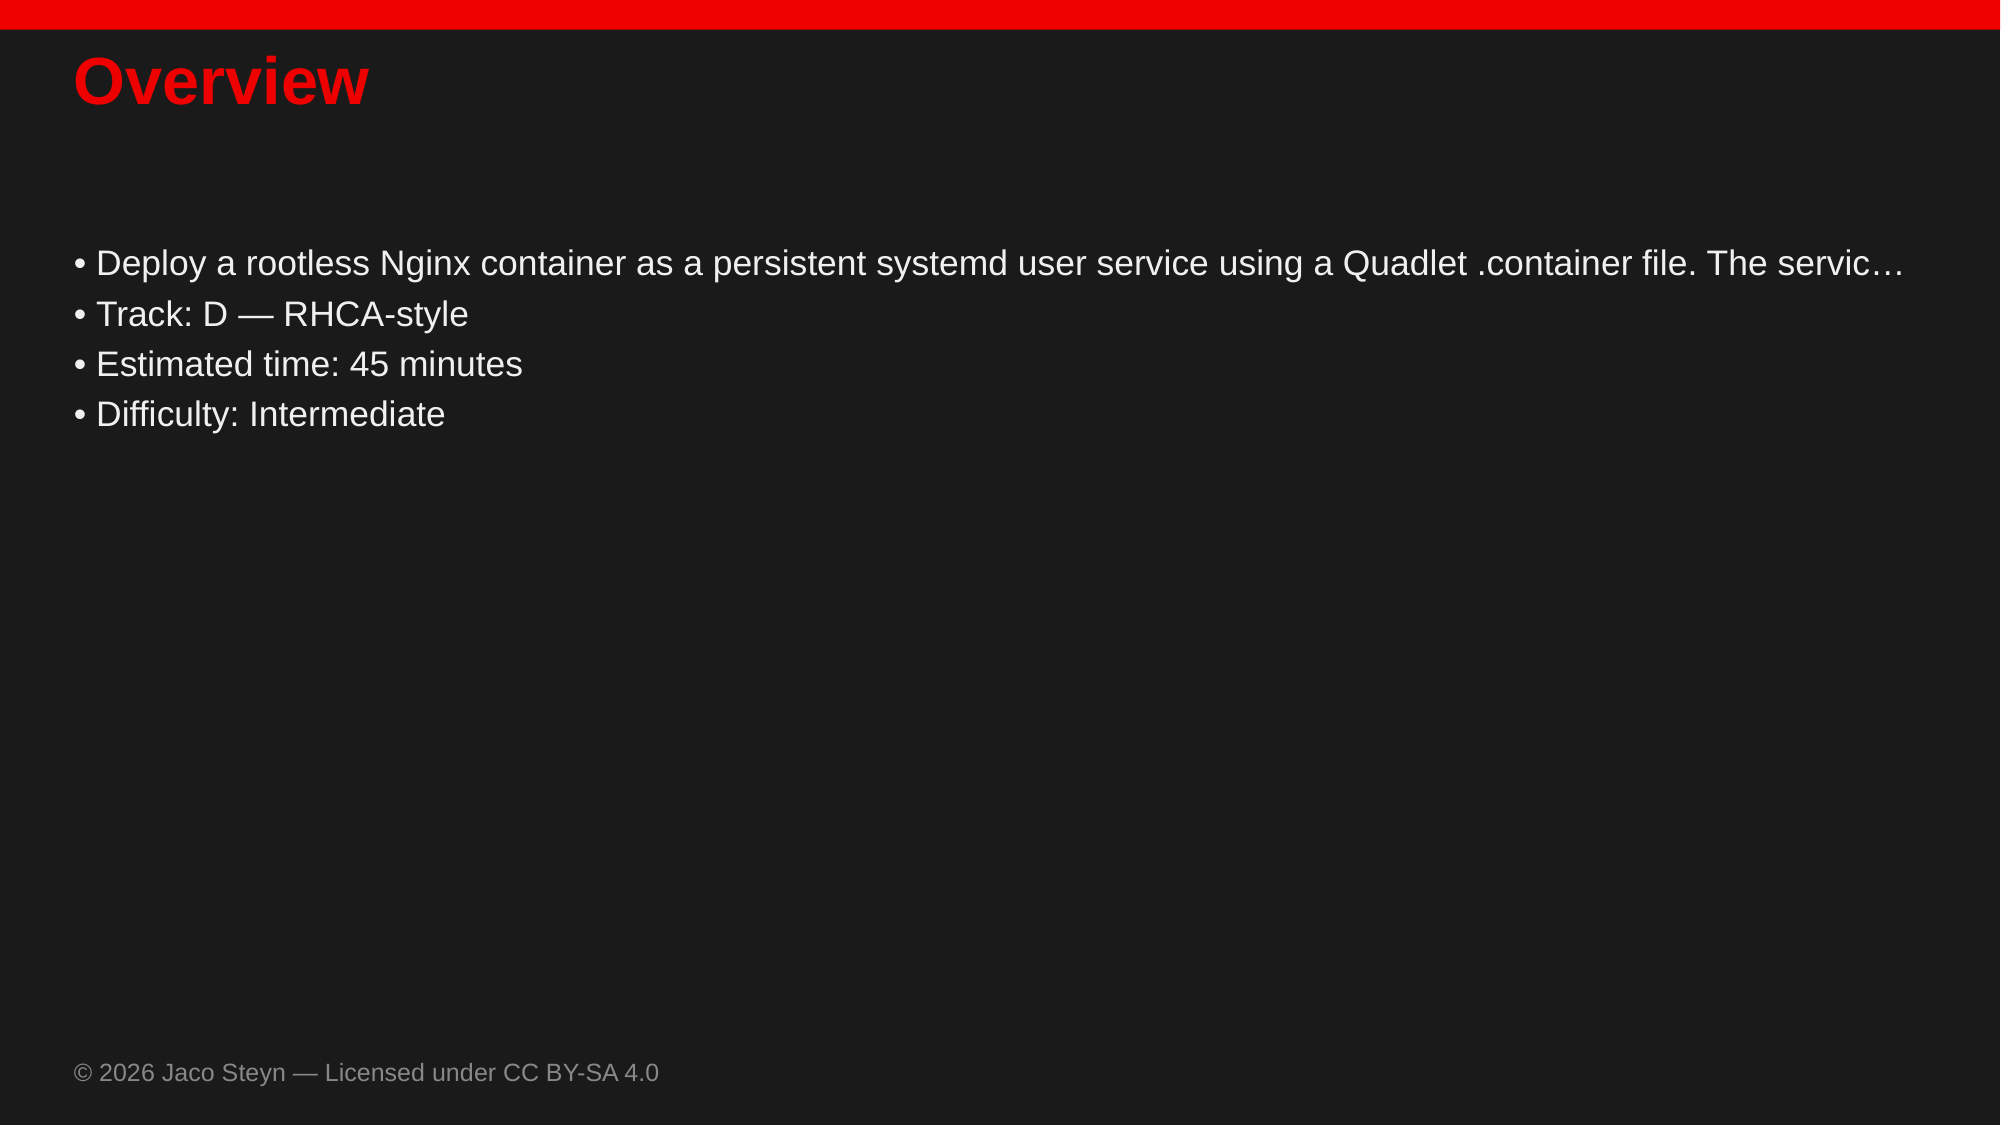

Overview
• Deploy a rootless Nginx container as a persistent systemd user service using a Quadlet .container file. The servic…
• Track: D — RHCA-style
• Estimated time: 45 minutes
• Difficulty: Intermediate
© 2026 Jaco Steyn — Licensed under CC BY-SA 4.0